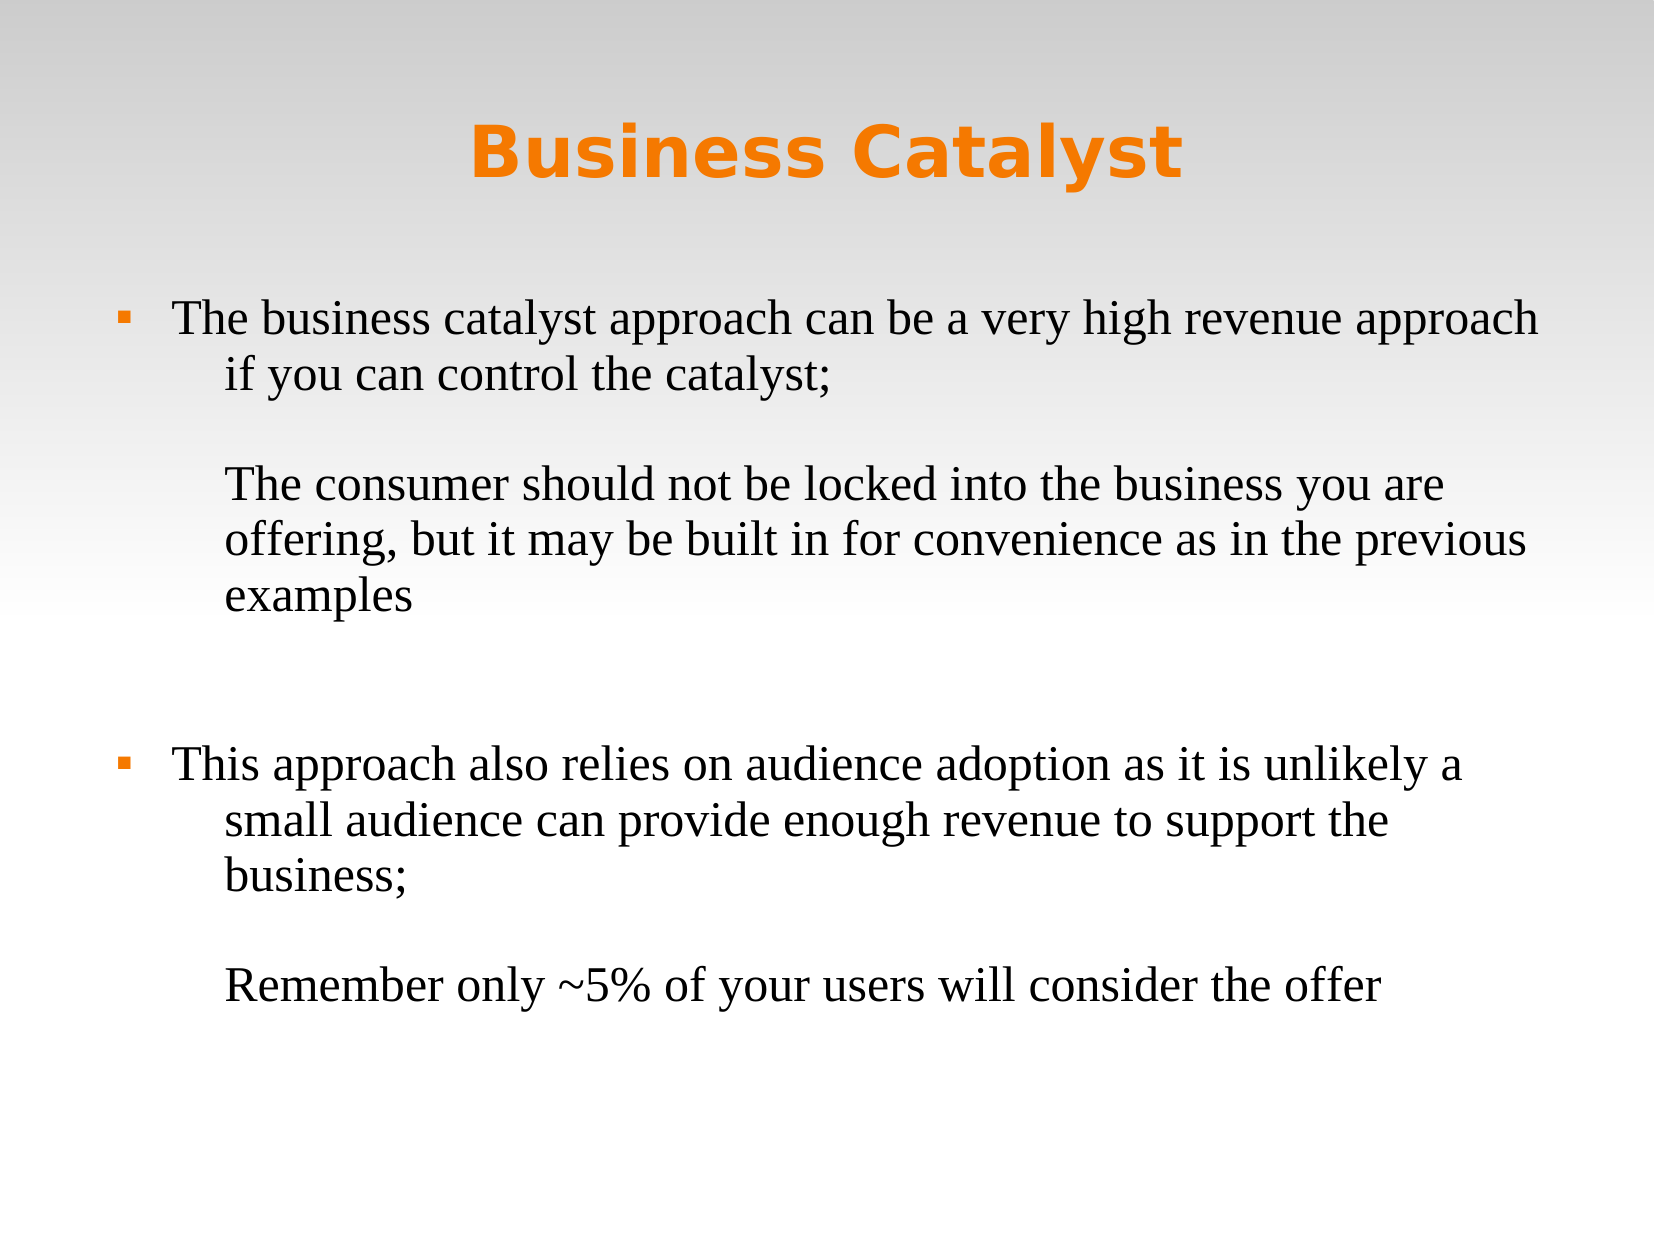

# Business Catalyst
The business catalyst approach can be a very high revenue approach if you can control the catalyst;
The consumer should not be locked into the business you are offering, but it may be built in for convenience as in the previous examples
This approach also relies on audience adoption as it is unlikely a small audience can provide enough revenue to support the business;
Remember only ~5% of your users will consider the offer